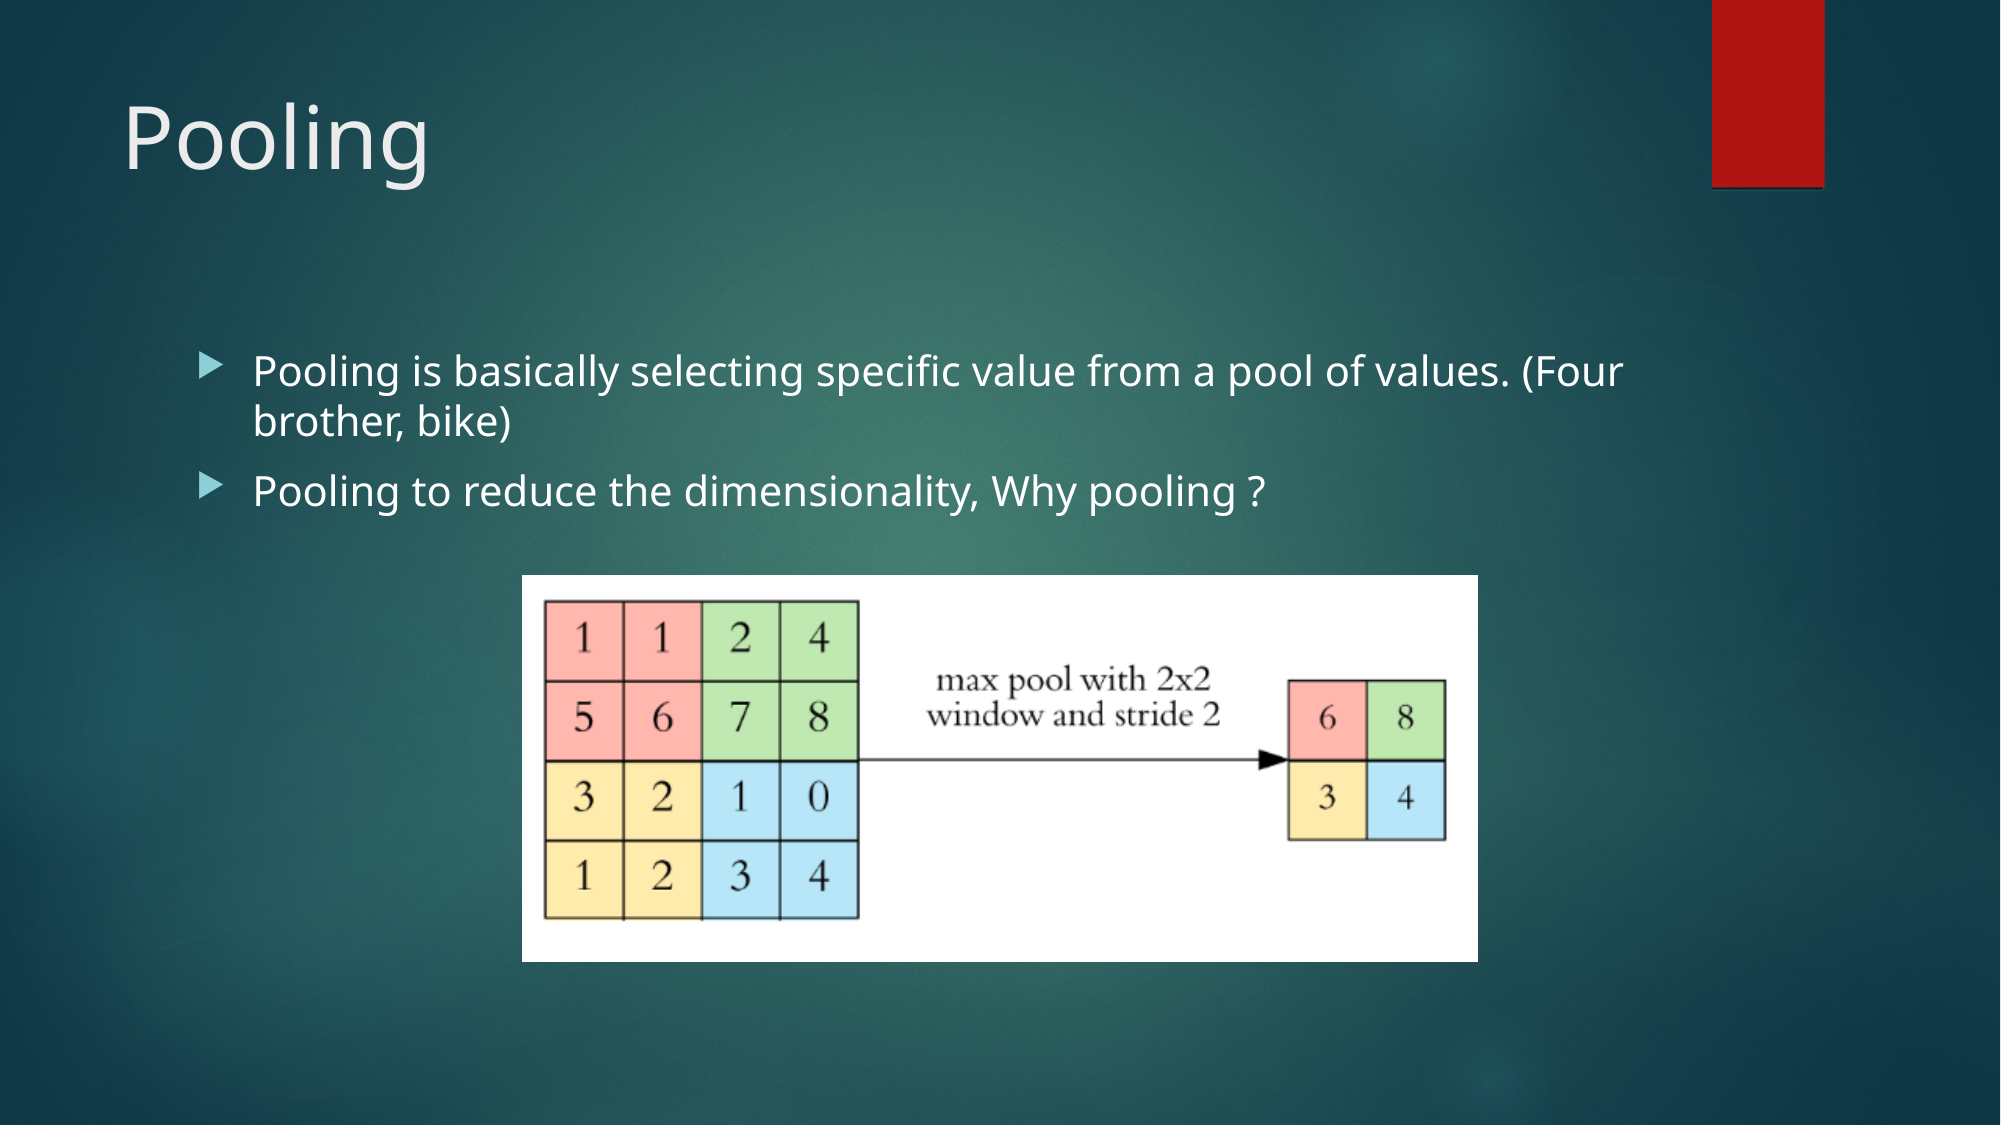

# Pooling
Pooling is basically selecting specific value from a pool of values. (Four brother, bike)
Pooling to reduce the dimensionality, Why pooling ?